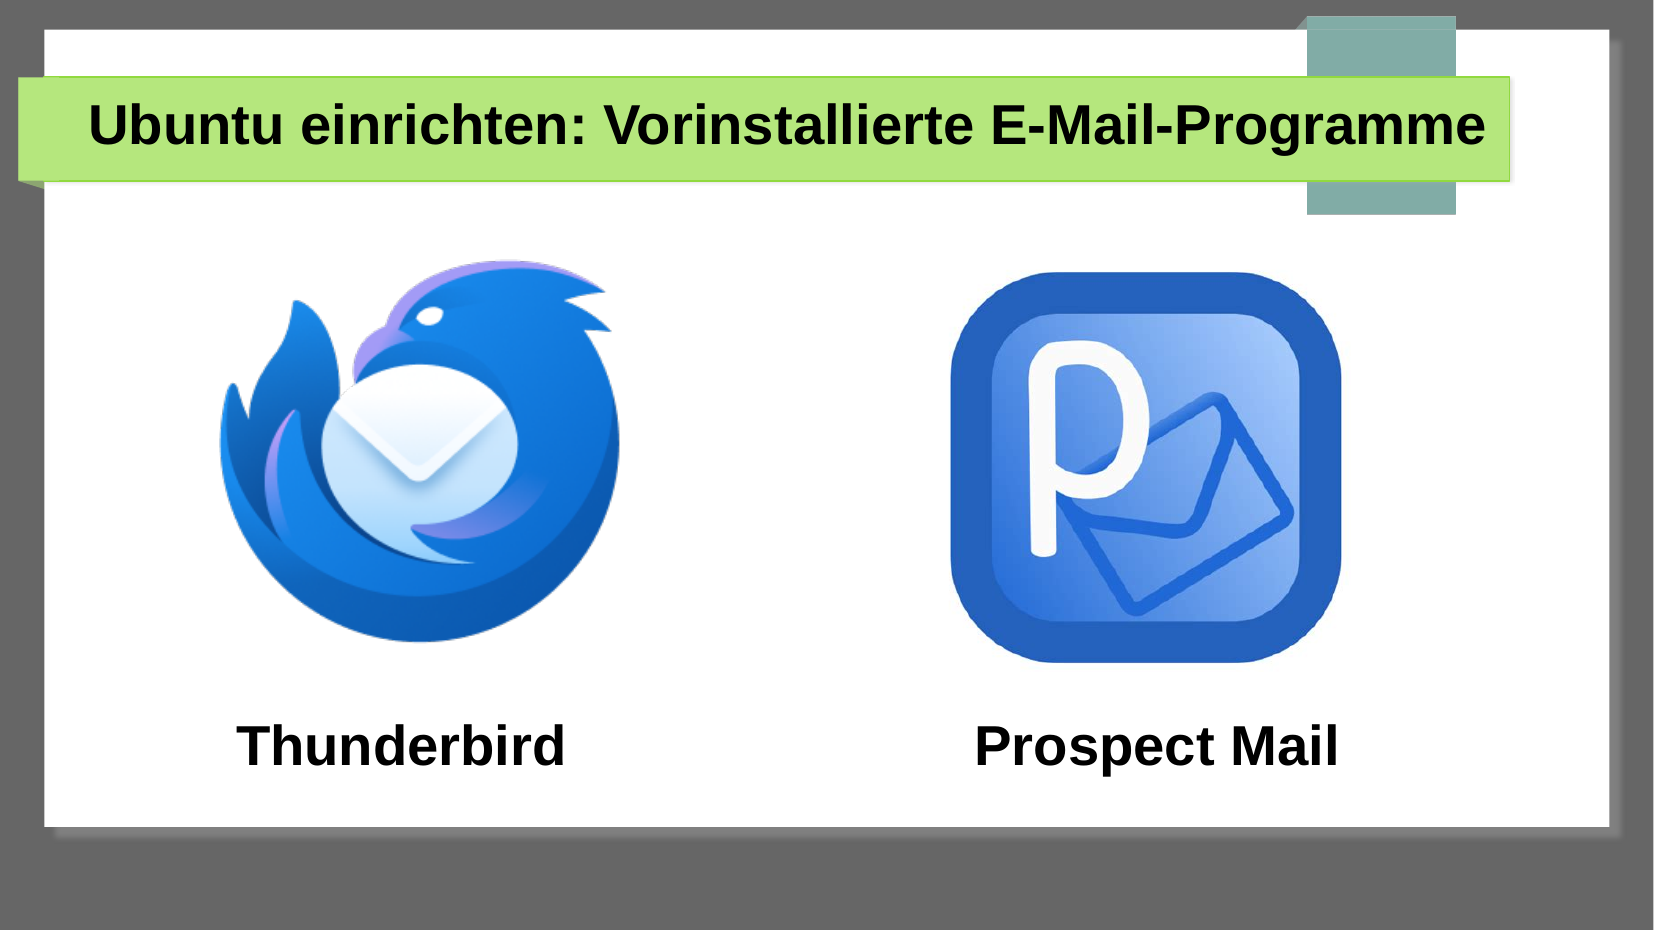

# Ubuntu einrichten: Vorinstallierte E-Mail-Programme
Prospect Mail
Thunderbird